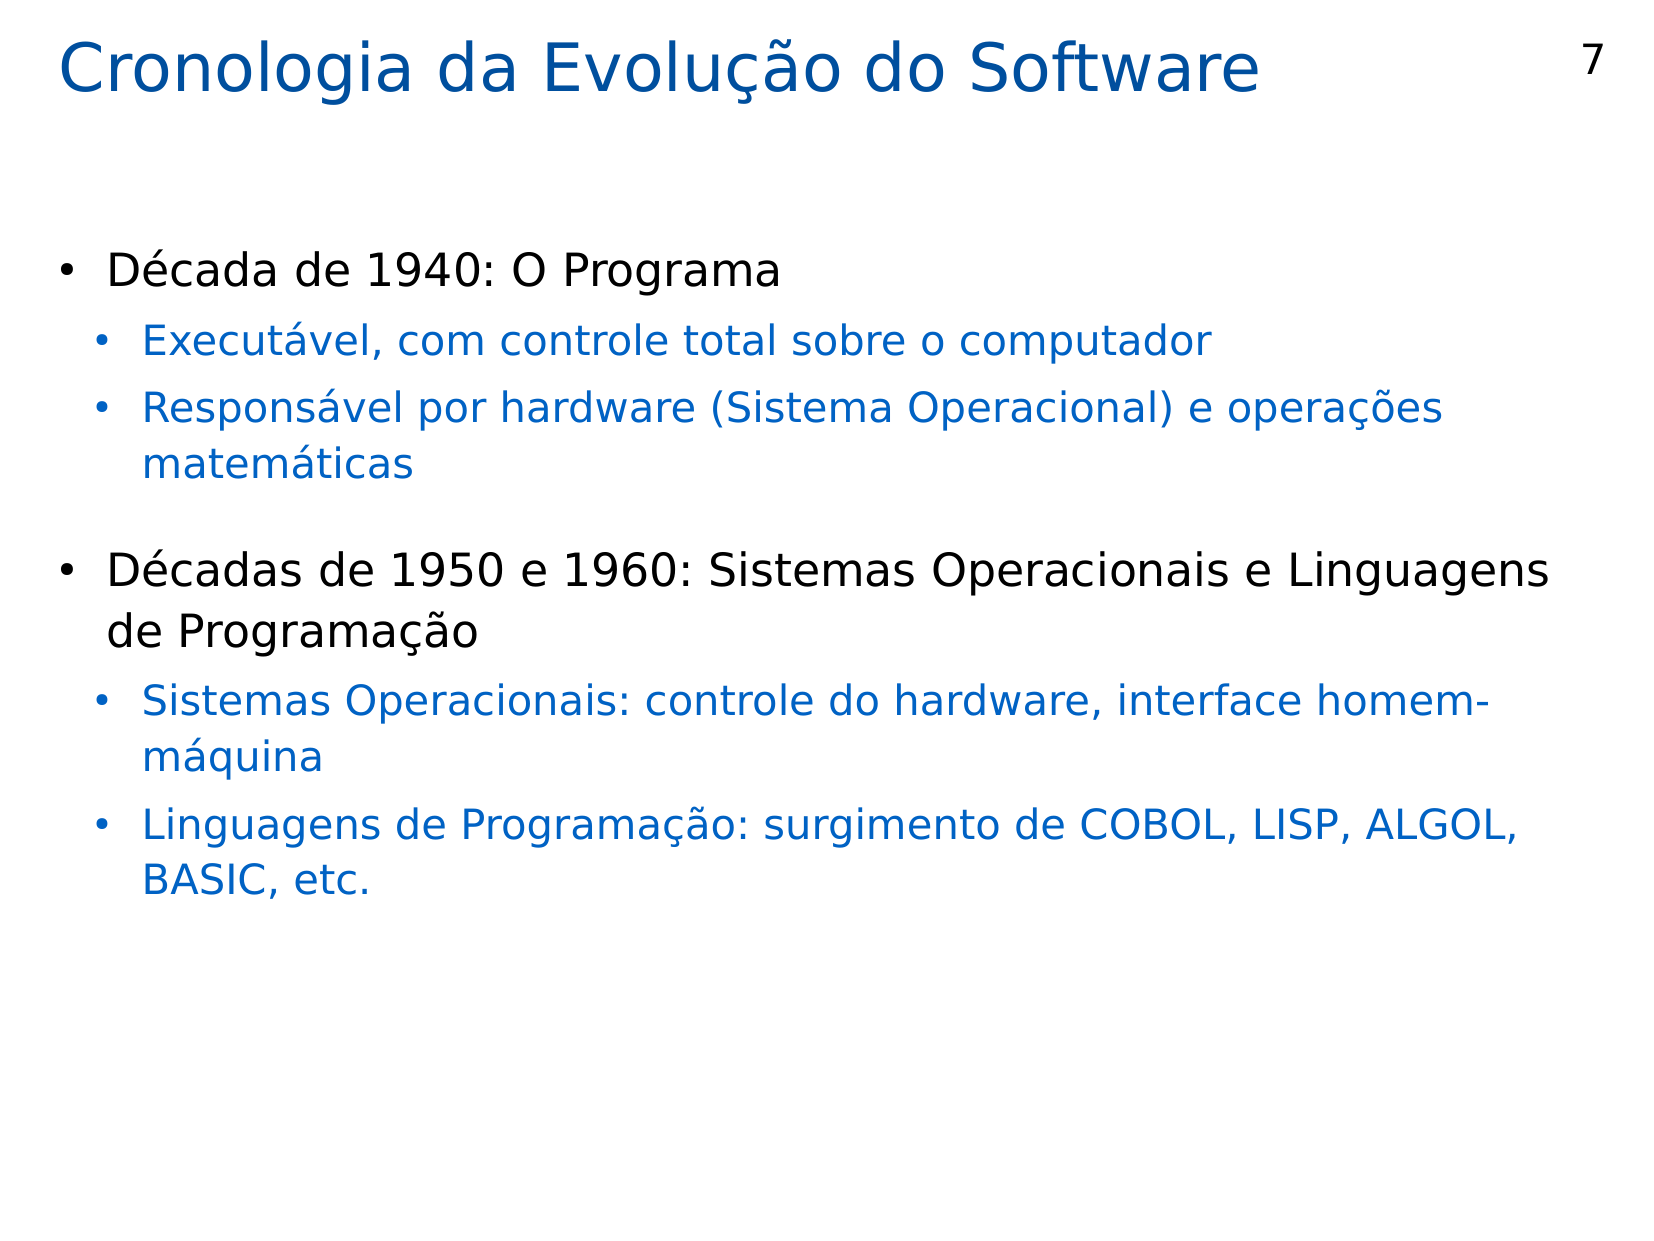

# Cronologia da Evolução do Software
7
Década de 1940: O Programa
Executável, com controle total sobre o computador
Responsável por hardware (Sistema Operacional) e operações matemáticas
Décadas de 1950 e 1960: Sistemas Operacionais e Linguagens de Programação
Sistemas Operacionais: controle do hardware, interface homem-máquina
Linguagens de Programação: surgimento de COBOL, LISP, ALGOL, BASIC, etc.